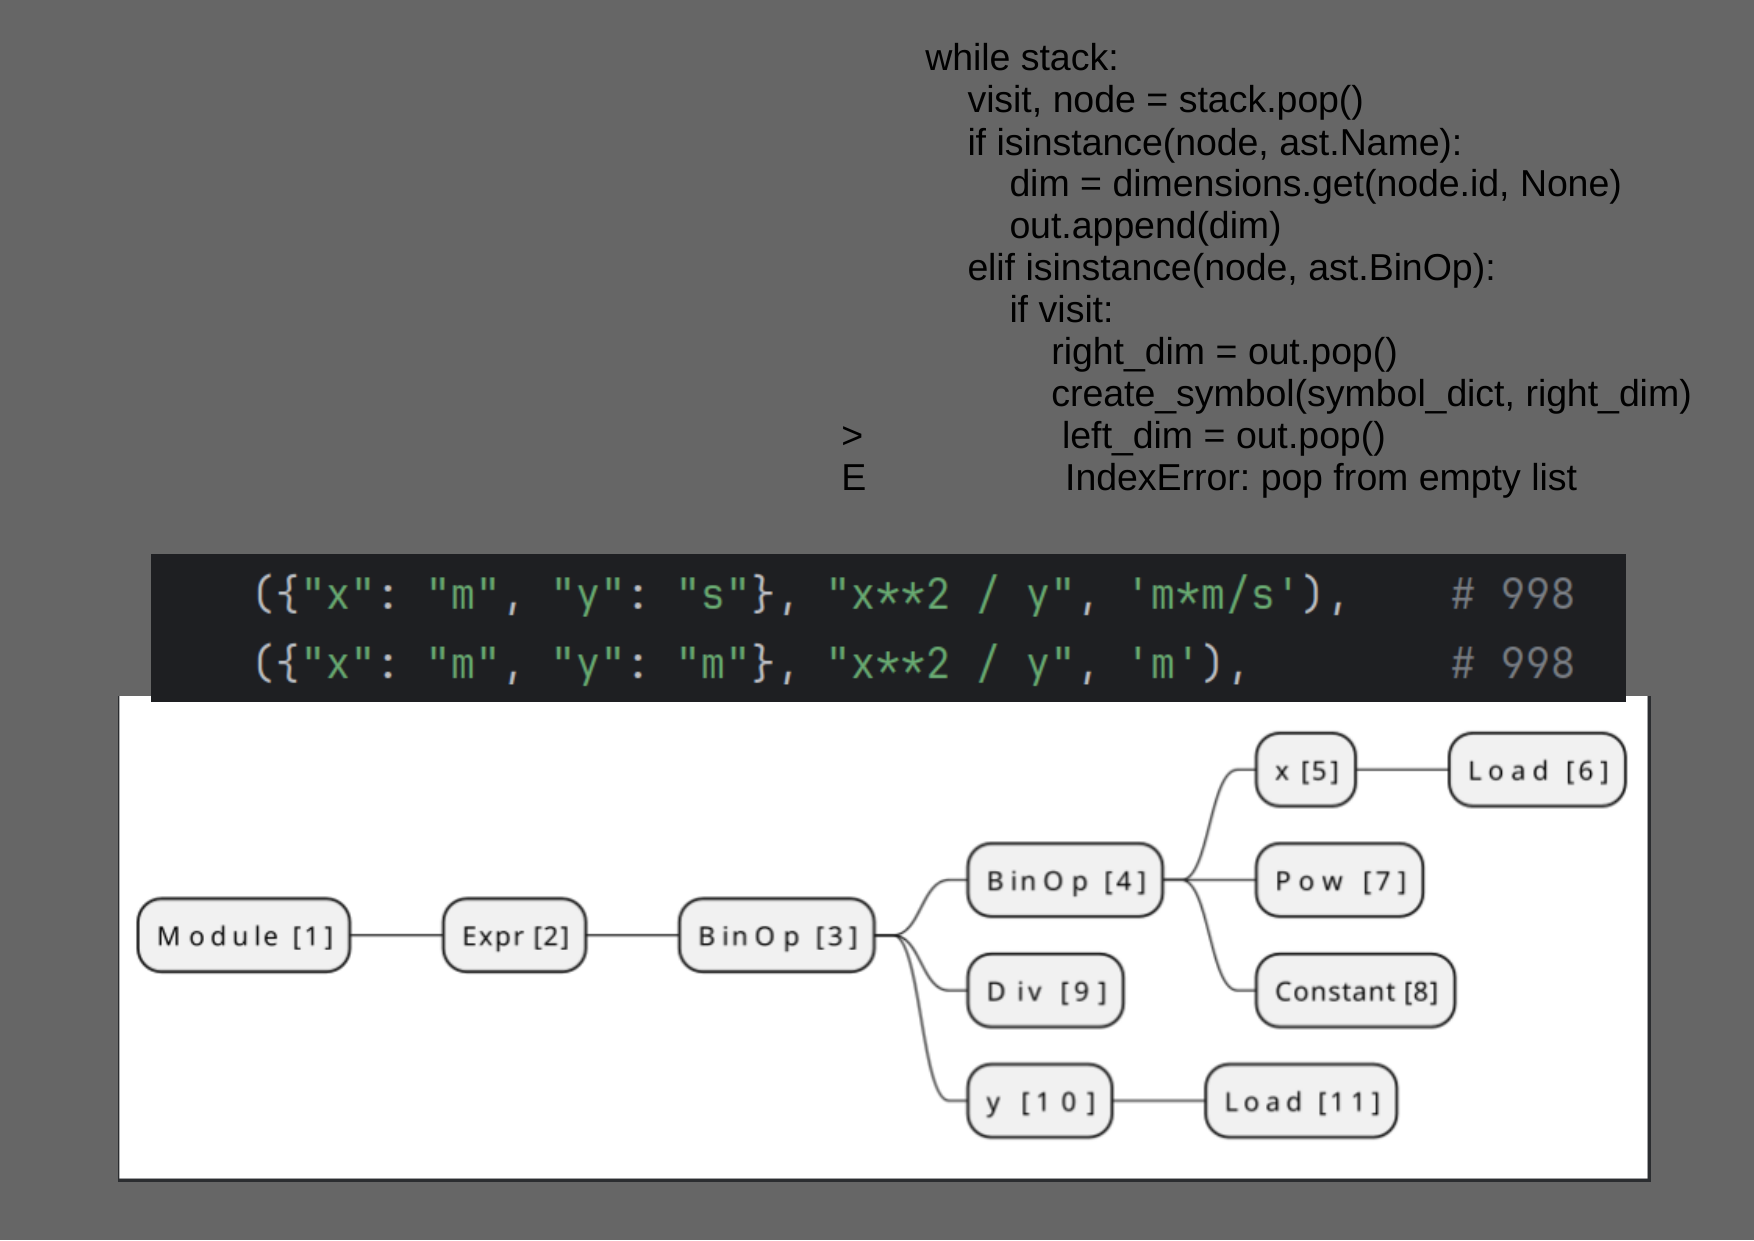

while stack:
 visit, node = stack.pop()
 if isinstance(node, ast.Name):
 dim = dimensions.get(node.id, None)
 out.append(dim)
 elif isinstance(node, ast.BinOp):
 if visit:
 right_dim = out.pop()
 create_symbol(symbol_dict, right_dim)
> left_dim = out.pop()
E IndexError: pop from empty list